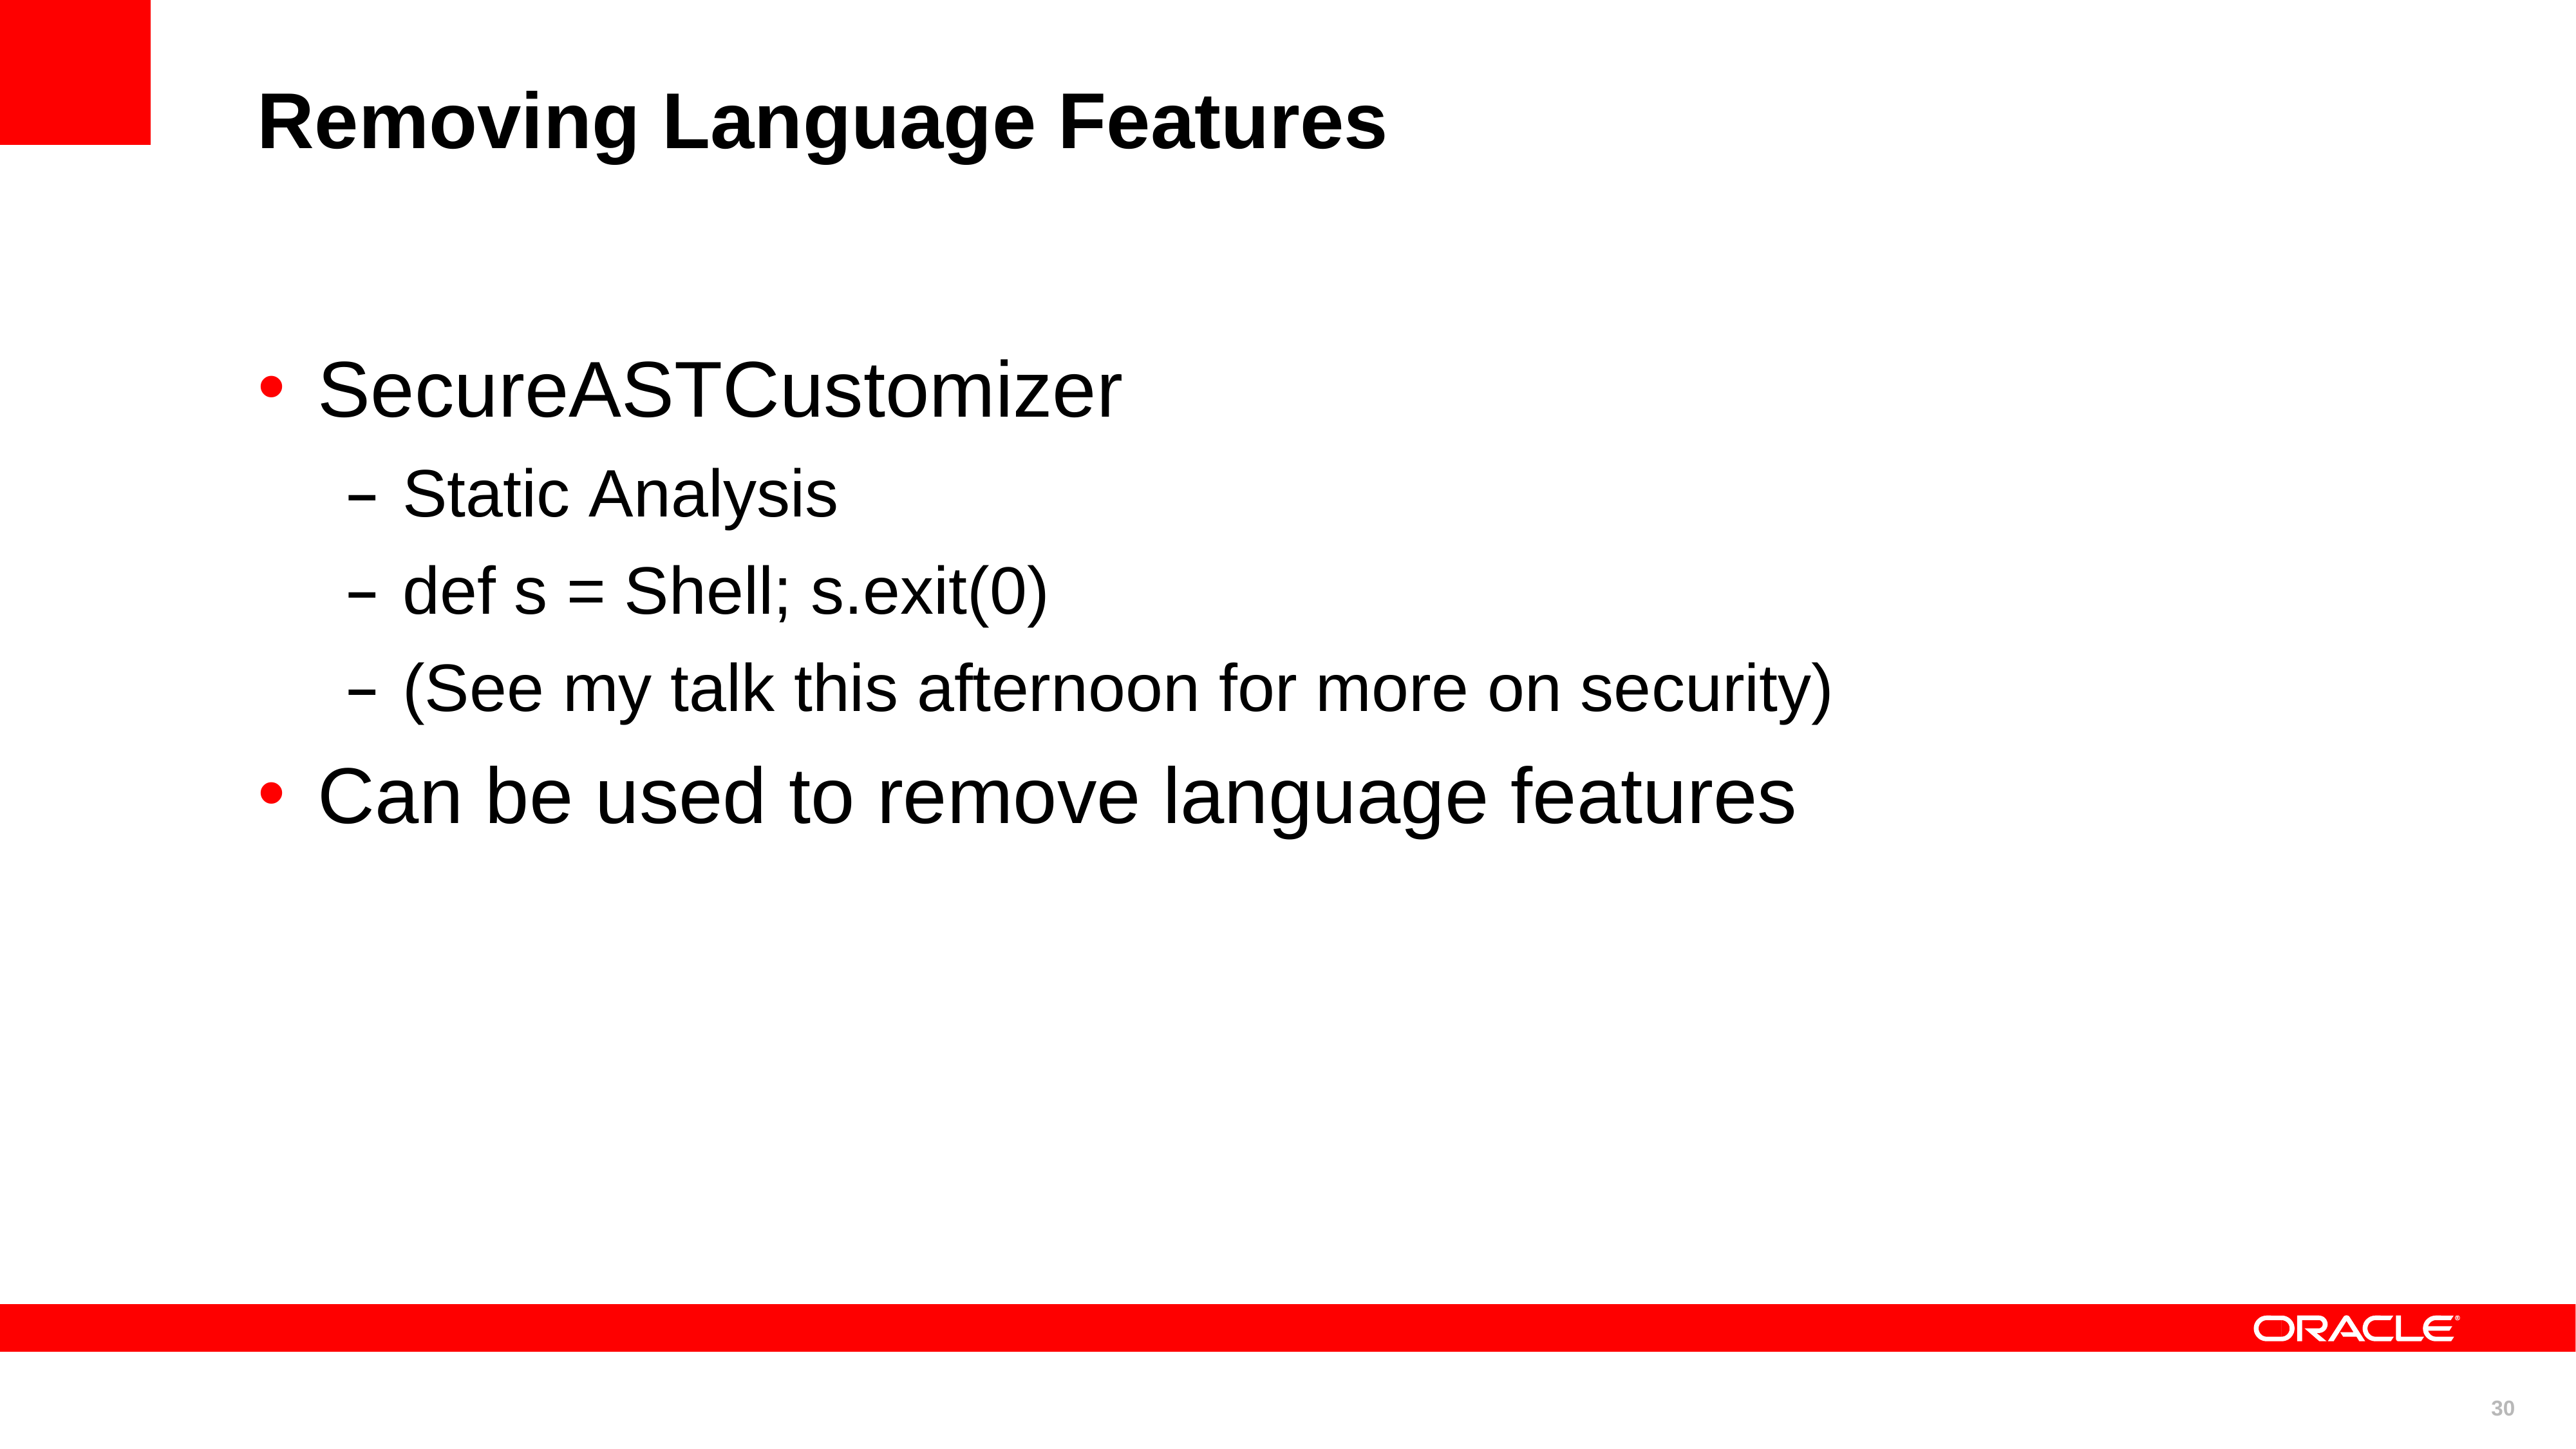

# Removing Language Features
SecureASTCustomizer
Static Analysis
def s = Shell; s.exit(0)
(See my talk this afternoon for more on security)
Can be used to remove language features